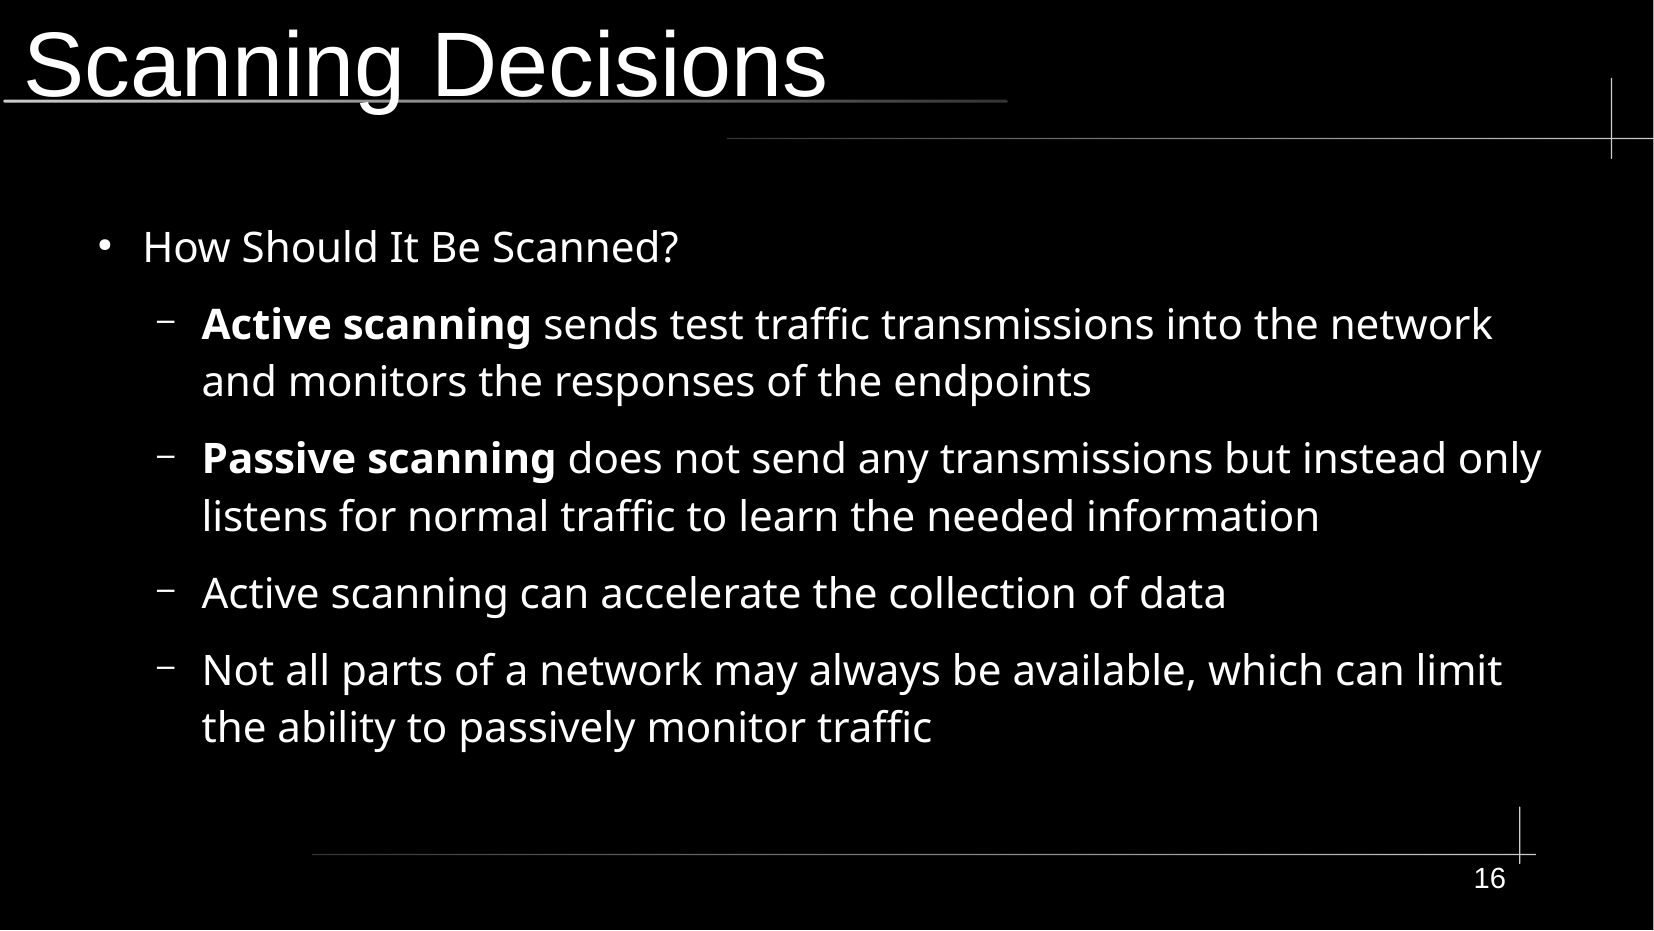

# Scanning Decisions
How Should It Be Scanned?
Active scanning sends test traffic transmissions into the network and monitors the responses of the endpoints
Passive scanning does not send any transmissions but instead only listens for normal traffic to learn the needed information
Active scanning can accelerate the collection of data
Not all parts of a network may always be available, which can limit the ability to passively monitor traffic
16